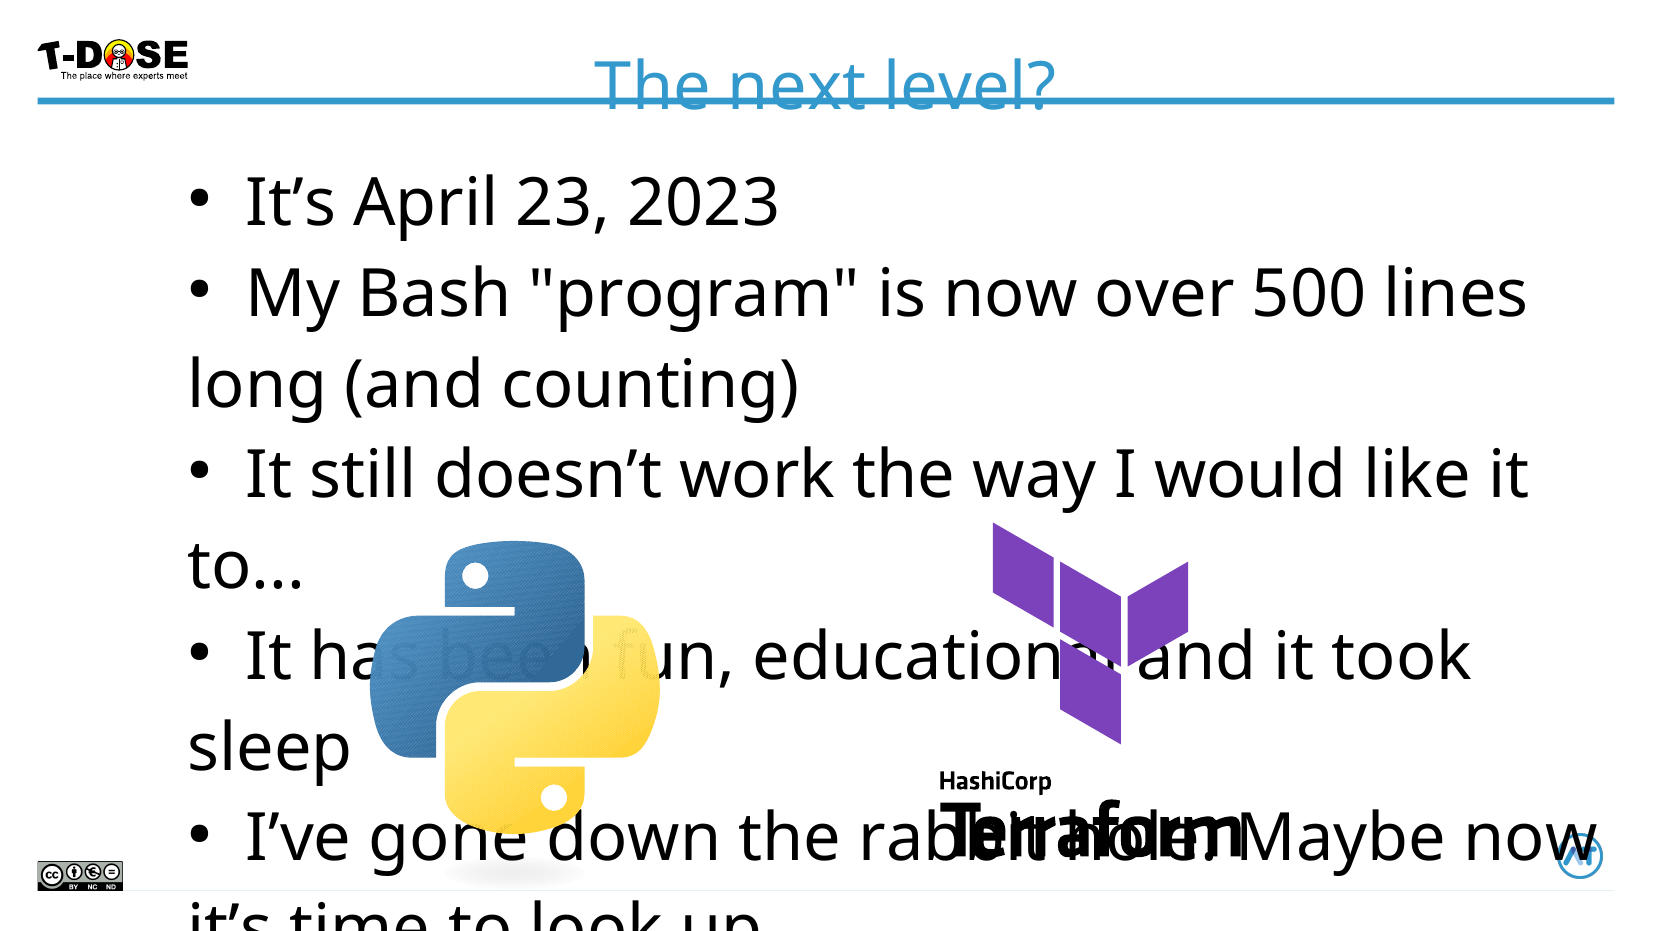

The next level?
 It’s April 23, 2023
 My Bash "program" is now over 500 lines long (and counting)
 It still doesn’t work the way I would like it to...
 It has been fun, educational and it took sleep
 I’ve gone down the rabbit hole. Maybe now it’s time to look up...